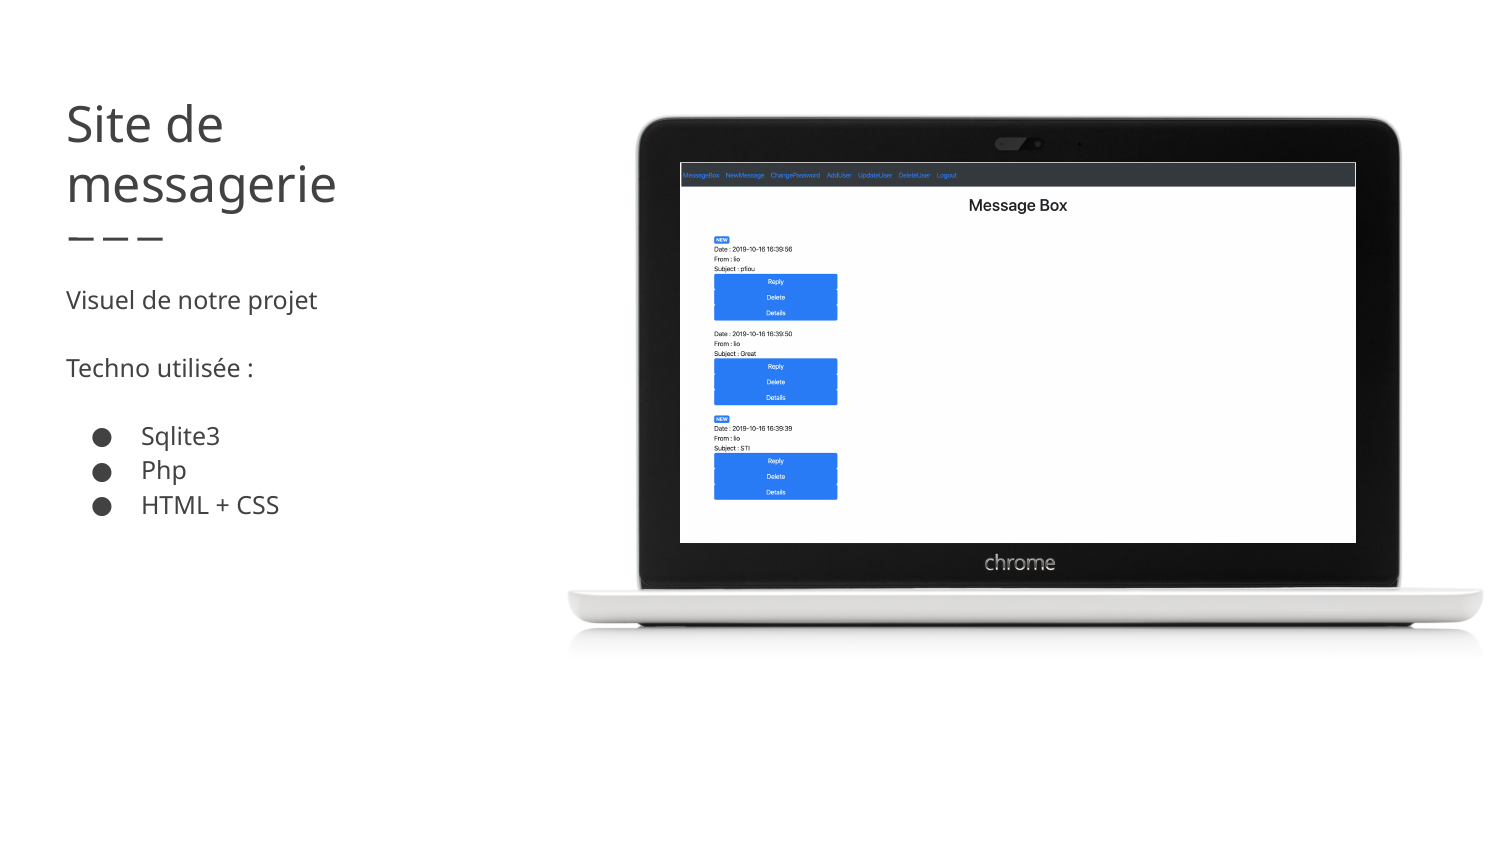

# Site de messagerie
Visuel de notre projet
Techno utilisée :
Sqlite3
Php
HTML + CSS